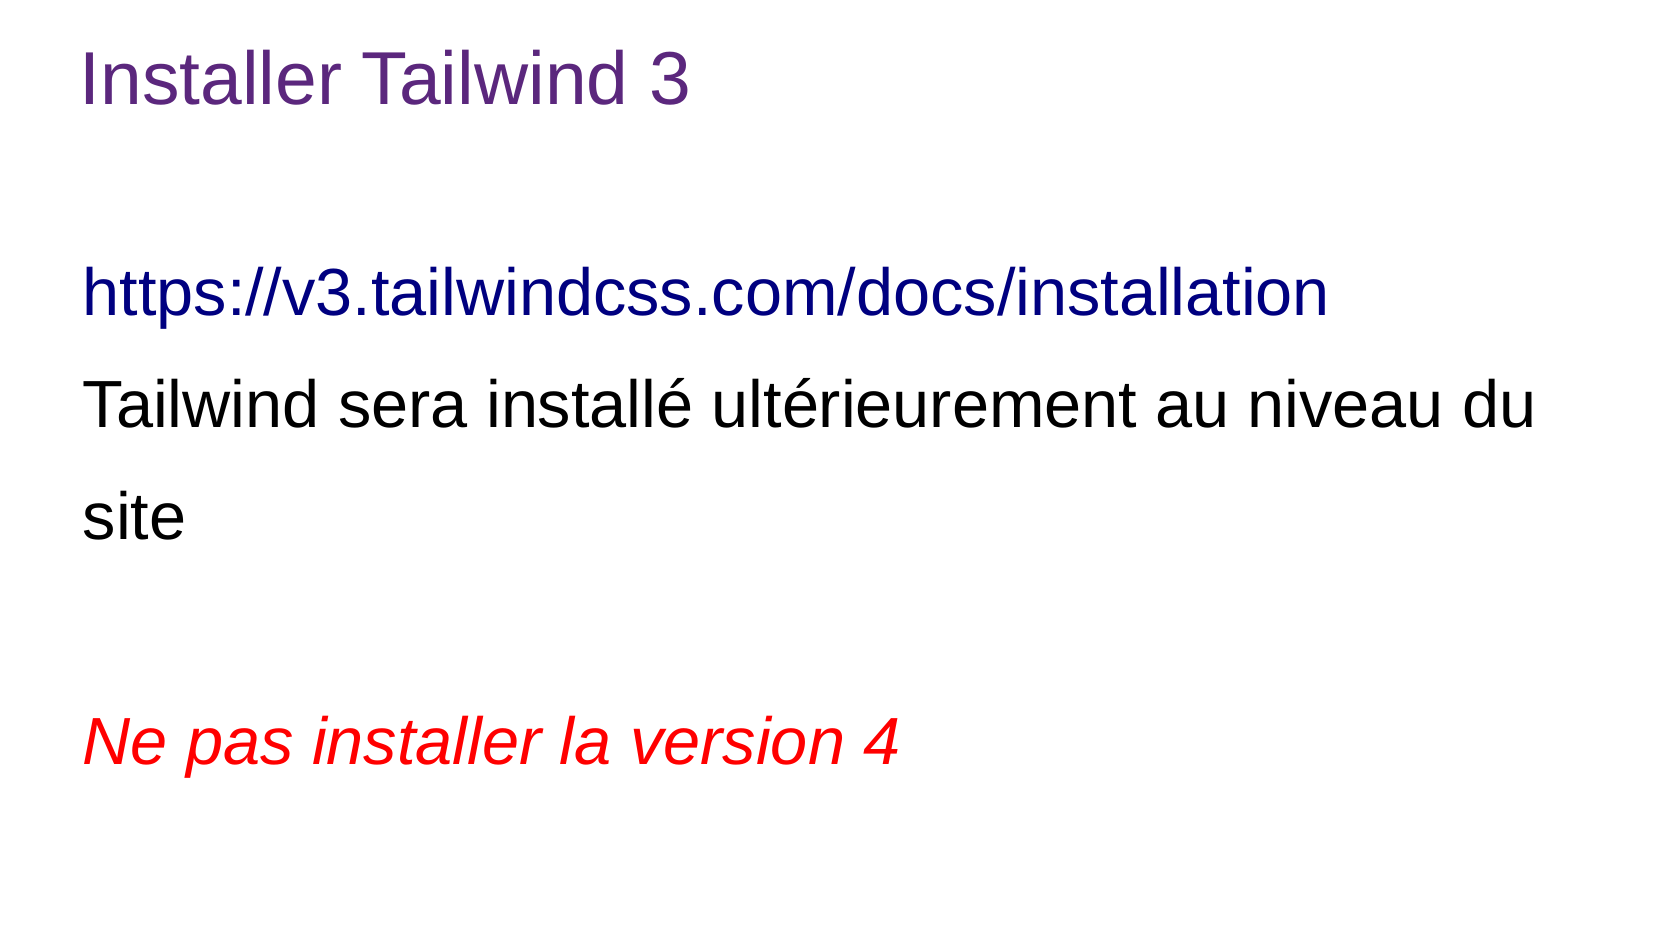

# Installer Tailwind 3
https://v3.tailwindcss.com/docs/installation
Tailwind sera installé ultérieurement au niveau du site
Ne pas installer la version 4